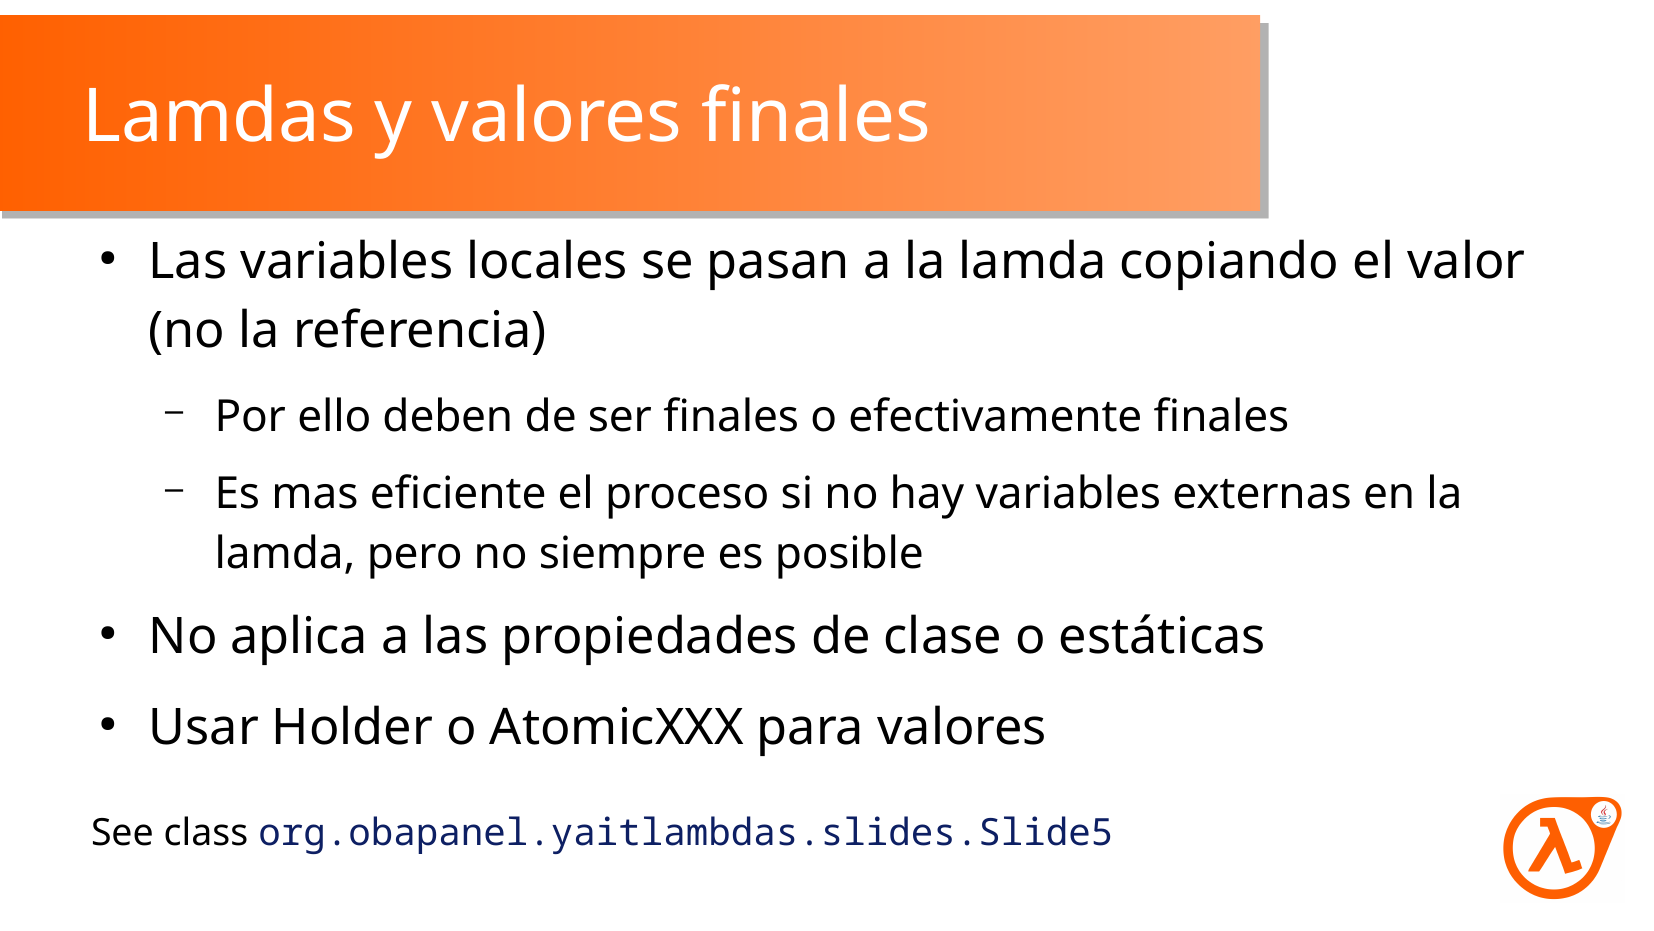

# Lamdas y valores finales
Las variables locales se pasan a la lamda copiando el valor (no la referencia)
Por ello deben de ser finales o efectivamente finales
Es mas eficiente el proceso si no hay variables externas en la lamda, pero no siempre es posible
No aplica a las propiedades de clase o estáticas
Usar Holder o AtomicXXX para valores
See class org.obapanel.yaitlambdas.slides.Slide5